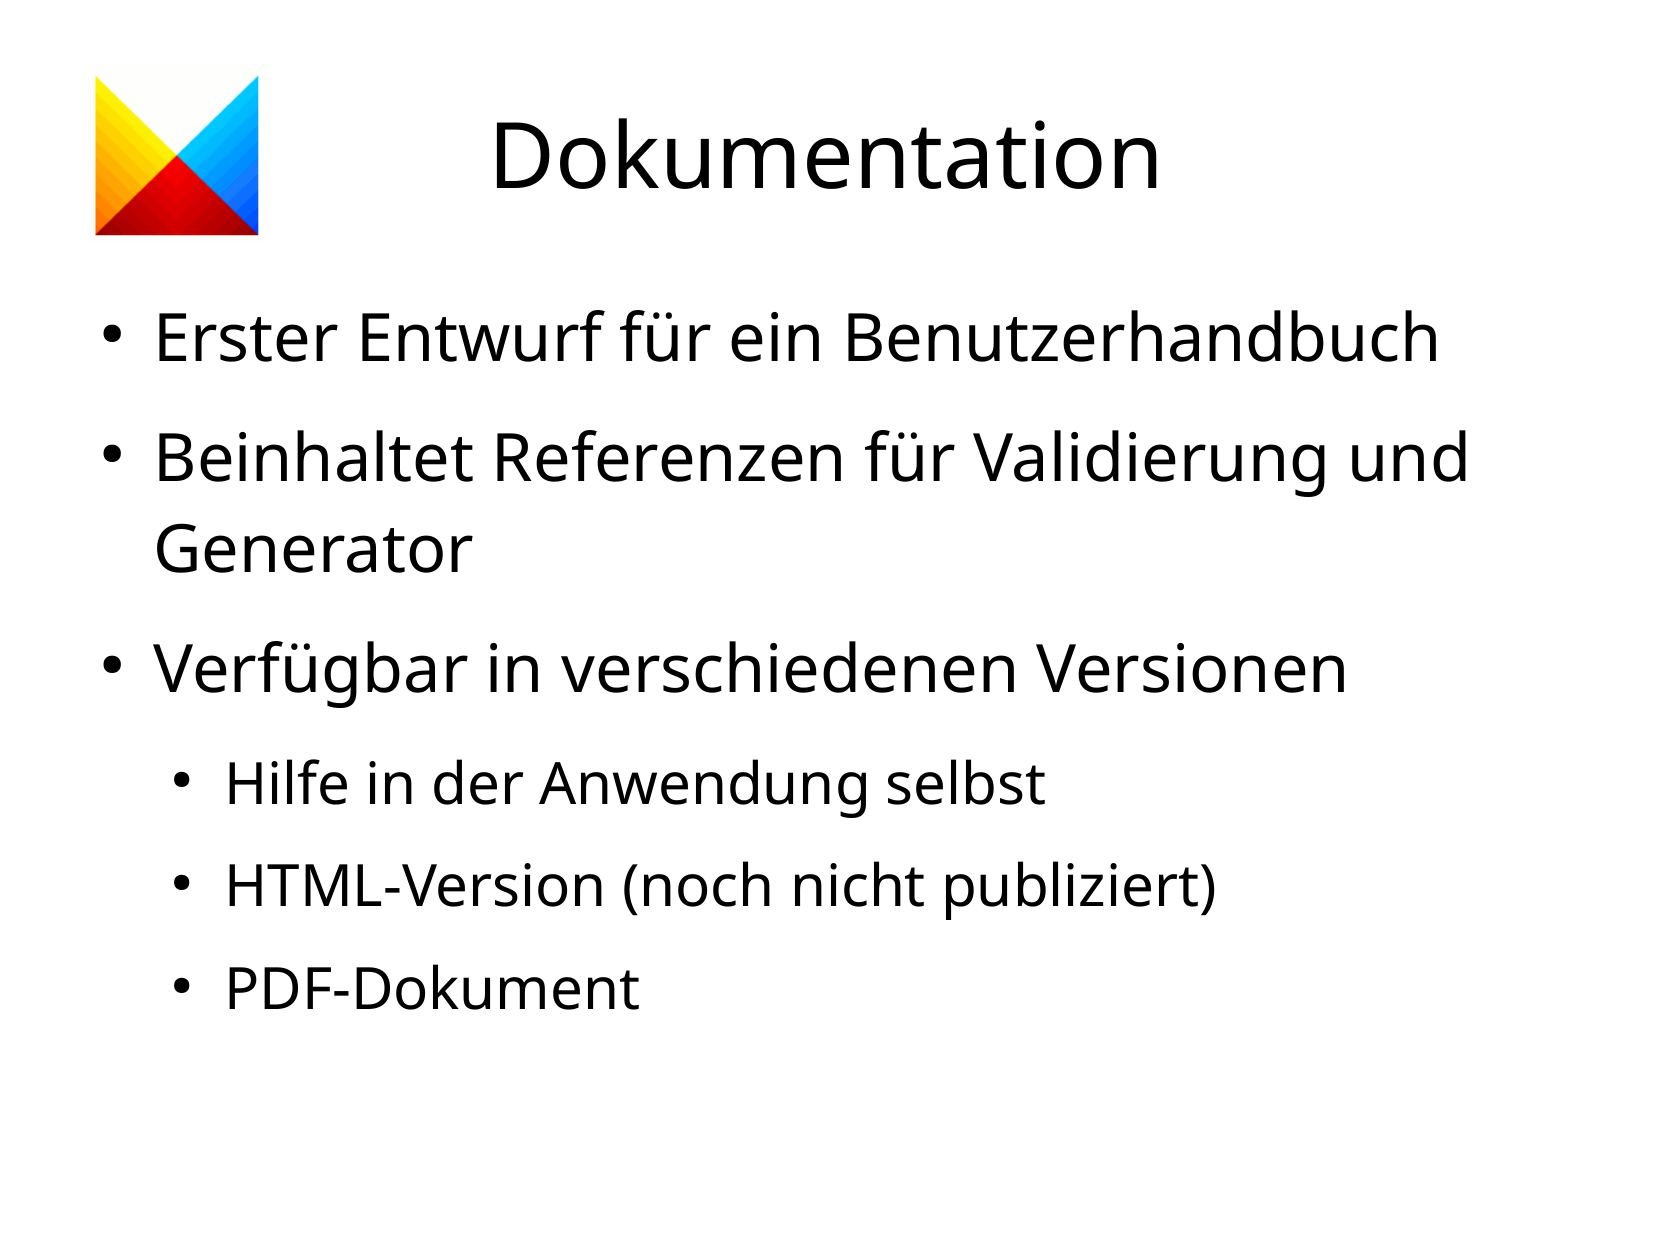

# Dokumentation
Erster Entwurf für ein Benutzerhandbuch
Beinhaltet Referenzen für Validierung und Generator
Verfügbar in verschiedenen Versionen
Hilfe in der Anwendung selbst
HTML-Version (noch nicht publiziert)
PDF-Dokument